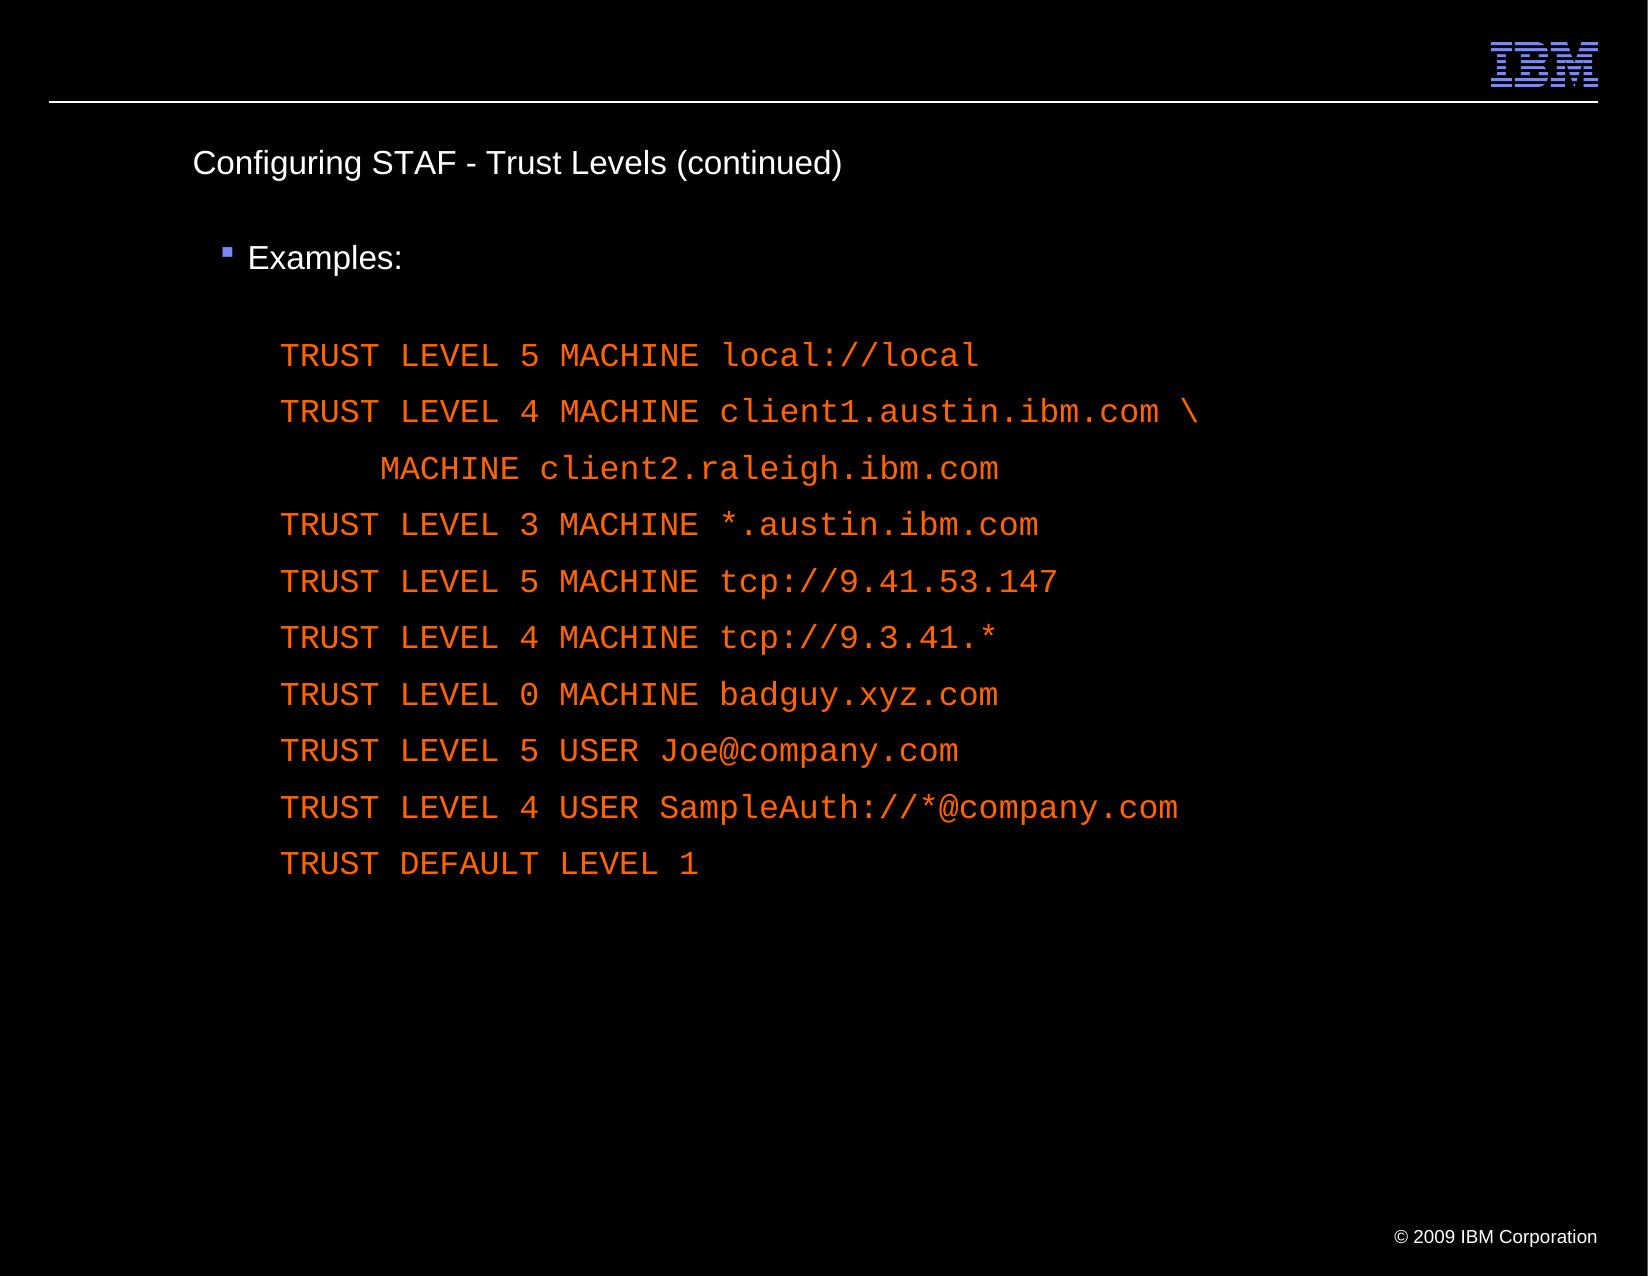

# Configuring STAF - Trust Levels (continued)
Examples:
 TRUST LEVEL 5 MACHINE local://local
 TRUST LEVEL 4 MACHINE client1.austin.ibm.com \
 MACHINE client2.raleigh.ibm.com
TRUST LEVEL 3 MACHINE *.austin.ibm.com
TRUST LEVEL 5 MACHINE tcp://9.41.53.147
TRUST LEVEL 4 MACHINE tcp://9.3.41.*
TRUST LEVEL 0 MACHINE badguy.xyz.com
TRUST LEVEL 5 USER Joe@company.com
TRUST LEVEL 4 USER SampleAuth://*@company.com
TRUST DEFAULT LEVEL 1